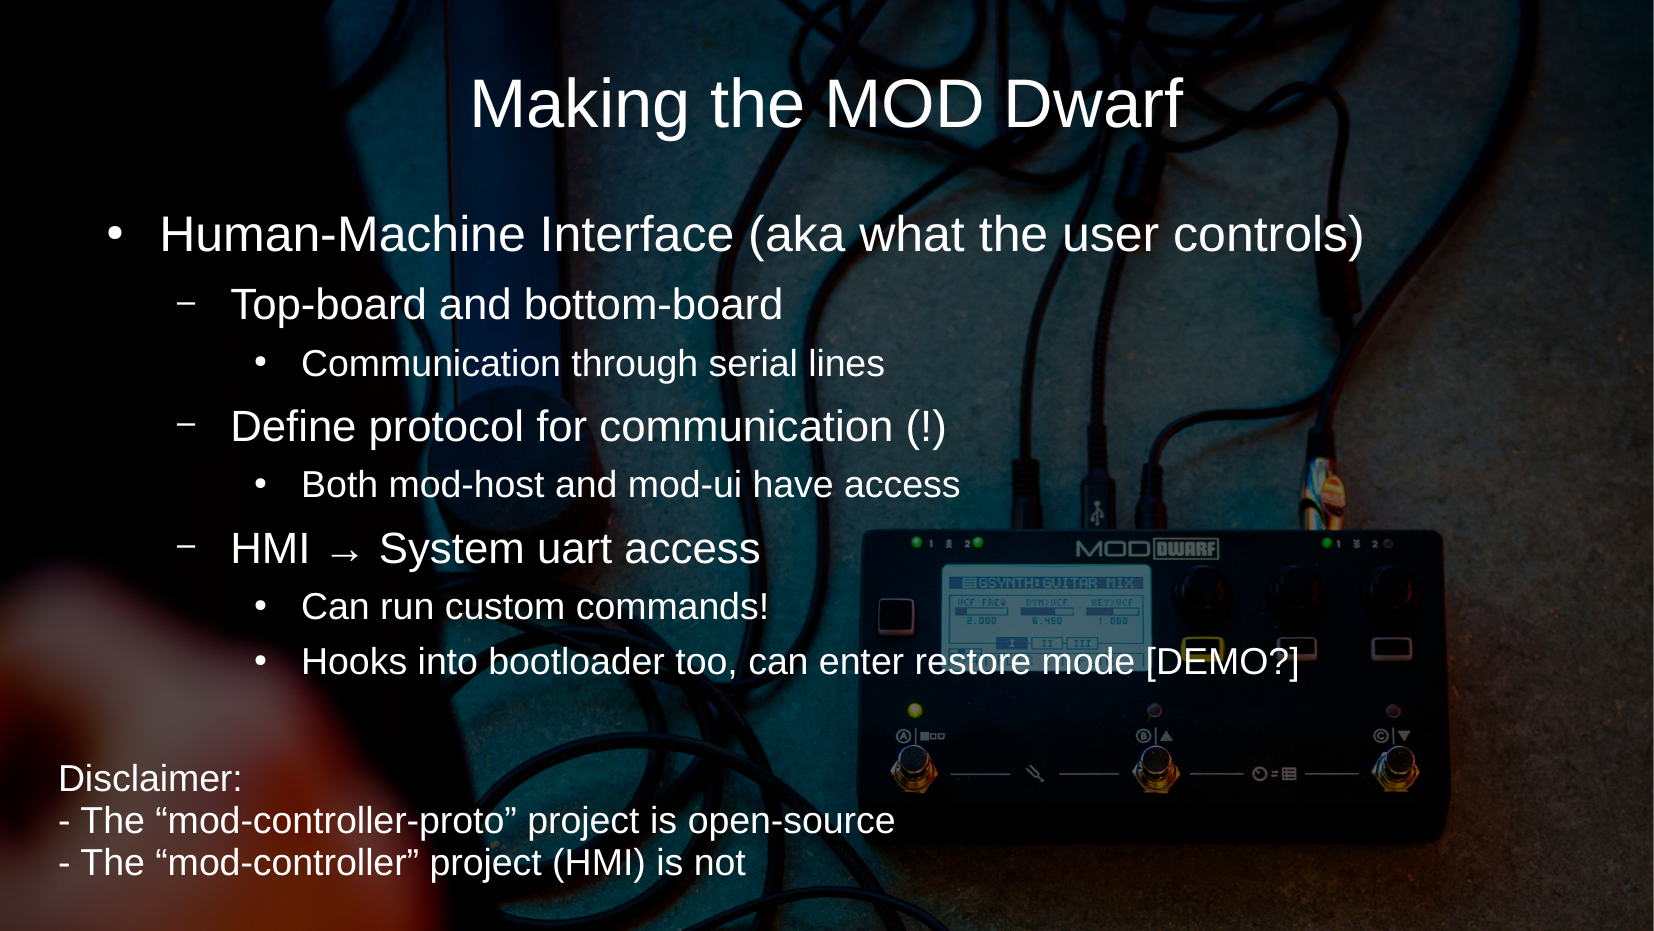

# Making the MOD Dwarf
Human-Machine Interface (aka what the user controls)
Top-board and bottom-board
Communication through serial lines
Define protocol for communication (!)
Both mod-host and mod-ui have access
HMI → System uart access
Can run custom commands!
Hooks into bootloader too, can enter restore mode [DEMO?]
Disclaimer:
- The “mod-controller-proto” project is open-source
- The “mod-controller” project (HMI) is not